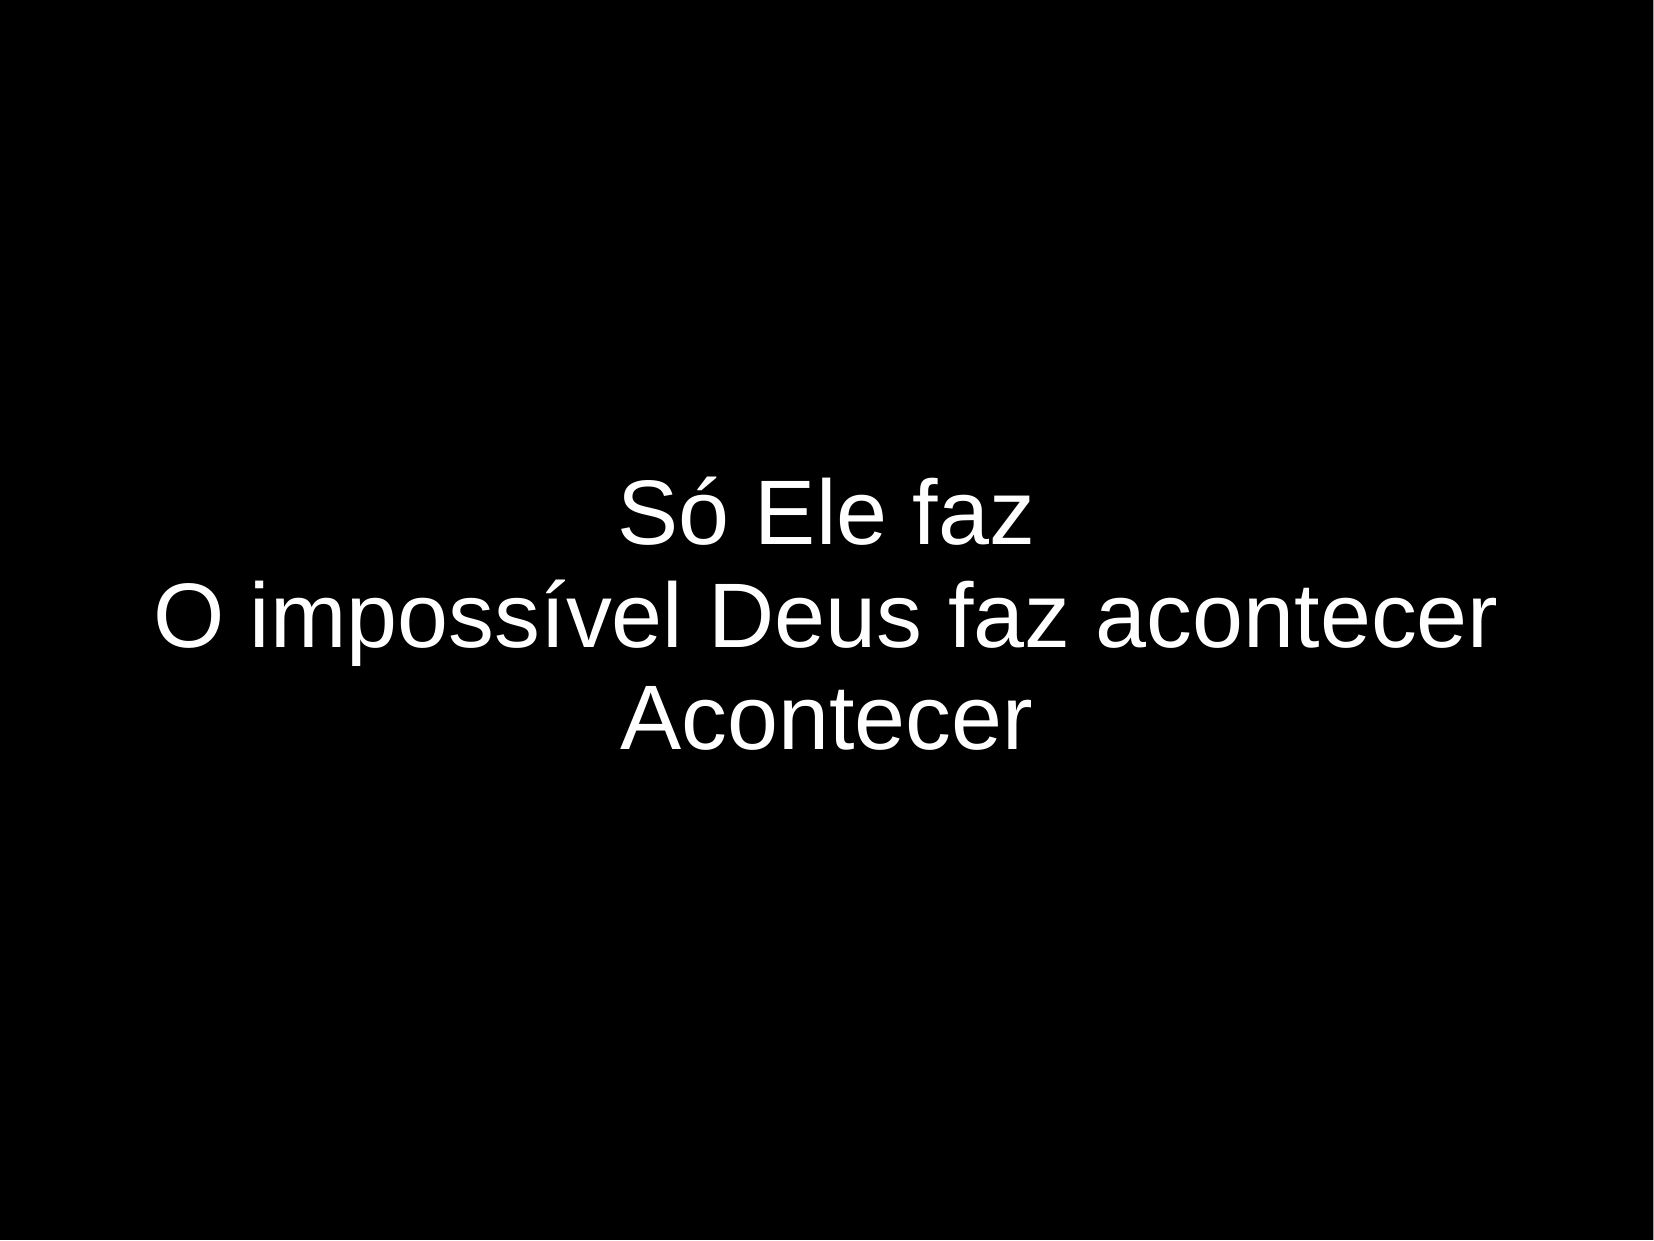

# Só Ele faz
O impossível Deus faz acontecer
Acontecer